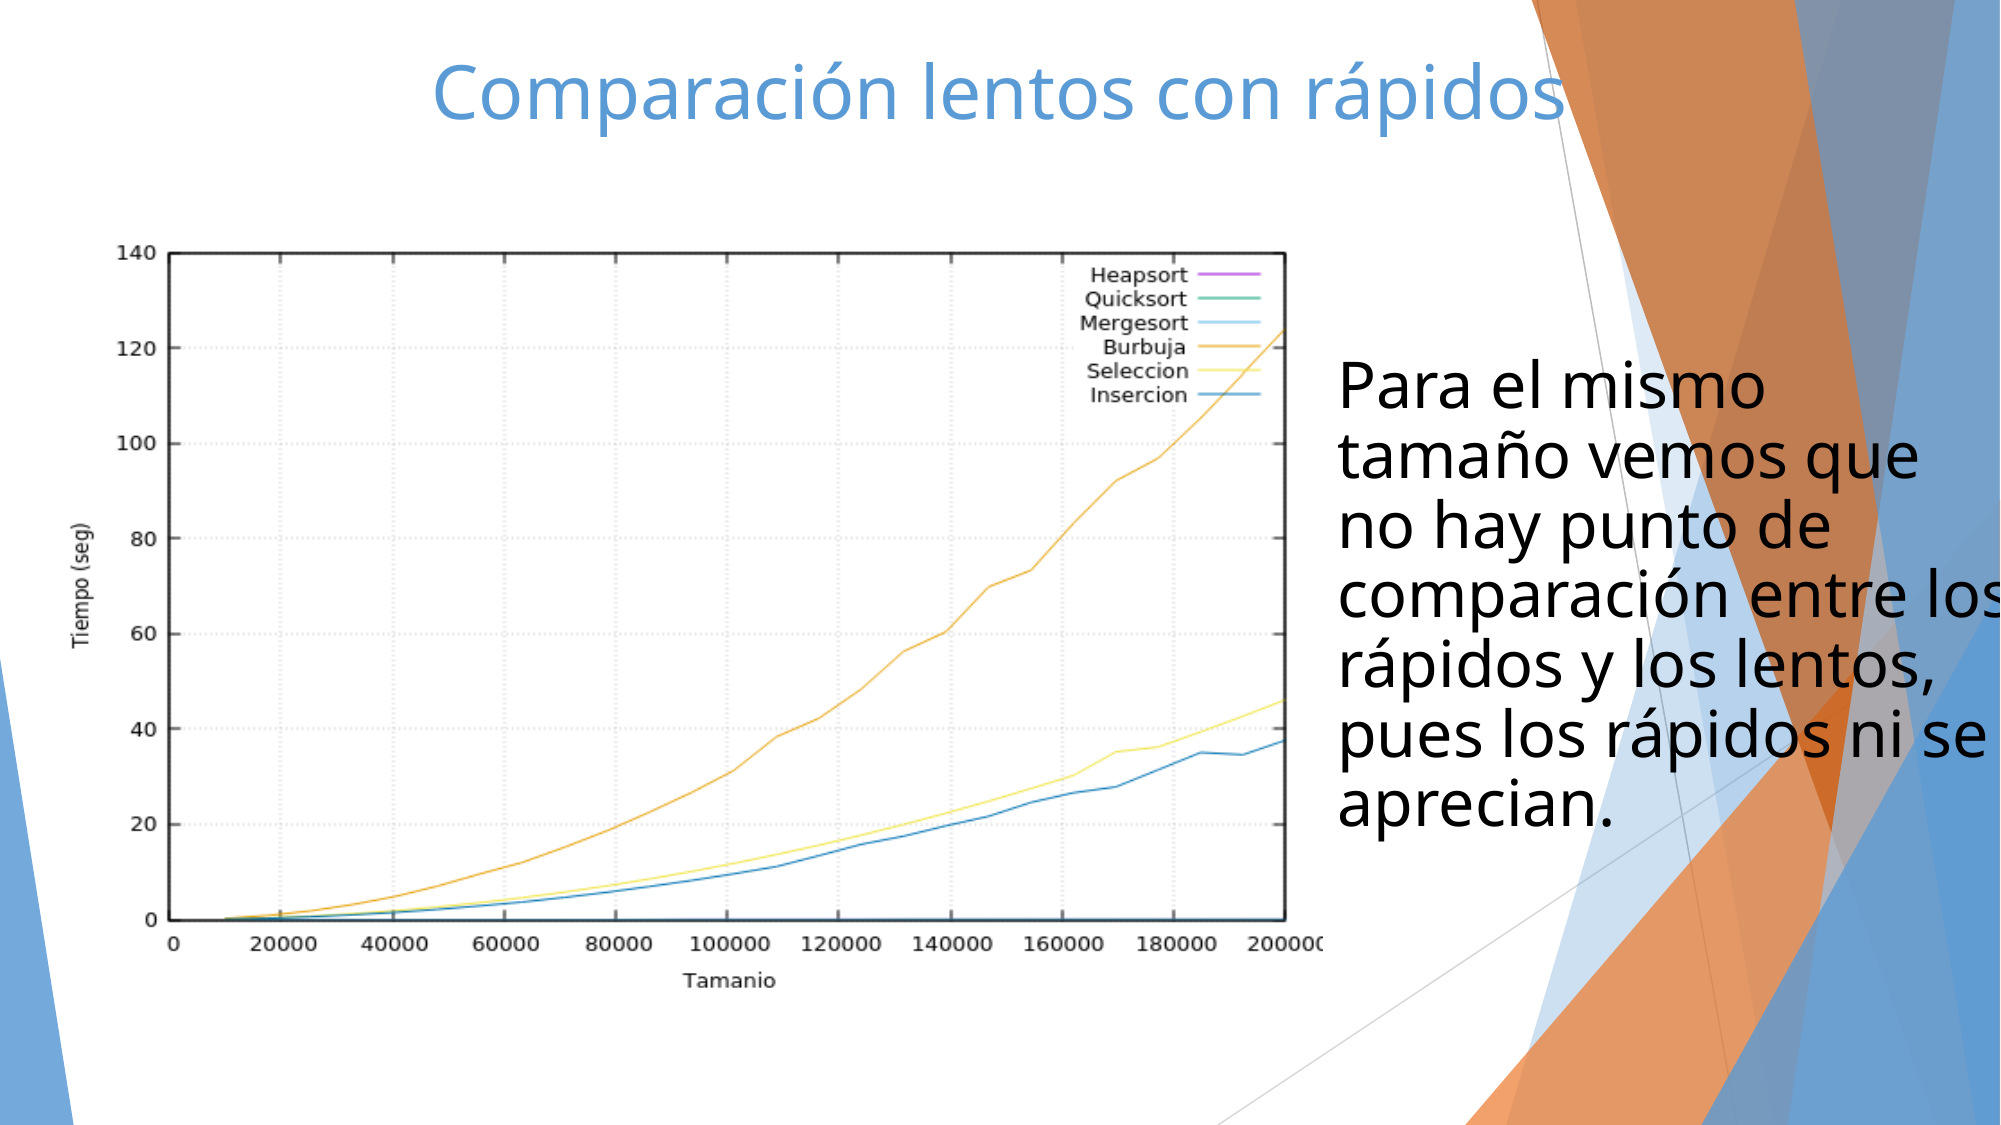

# Comparación lentos con rápidos
Para el mismo tamaño vemos que no hay punto de comparación entre los rápidos y los lentos, pues los rápidos ni se aprecian.